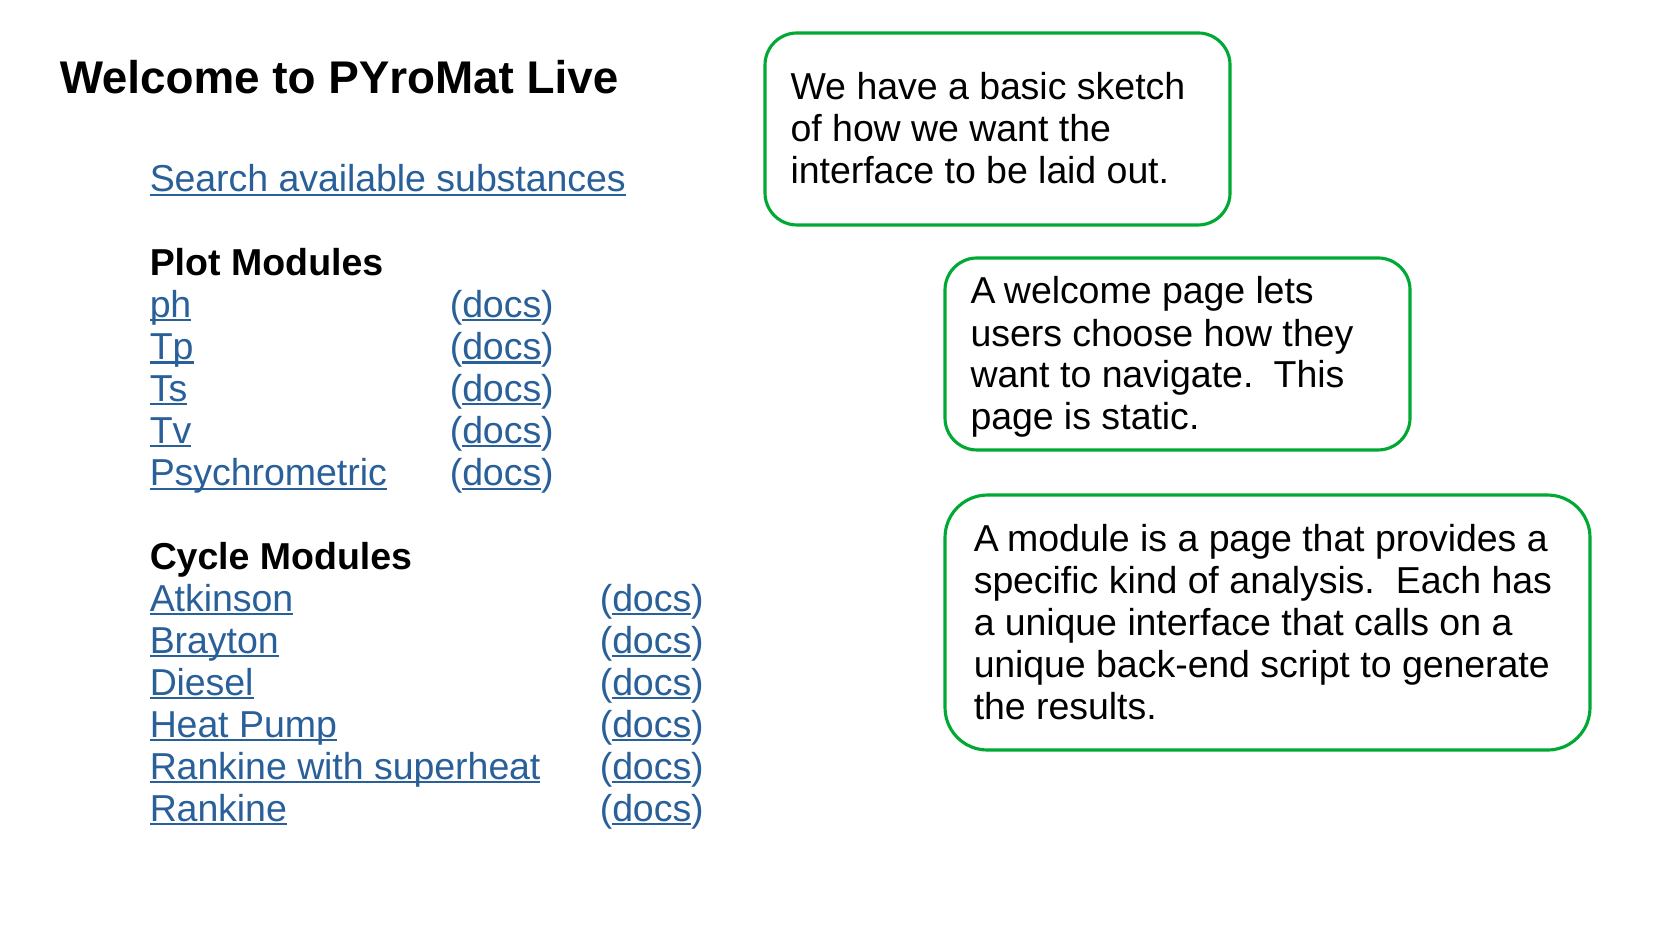

We have a basic sketch of how we want the interface to be laid out.
Welcome to PYroMat Live
Search available substances
Plot Modules
ph				(docs)
Tp				(docs)
Ts 				(docs)
Tv				(docs)
Psychrometric	(docs)
Cycle Modules
Atkinson					(docs)
Brayton					(docs)
Diesel					(docs)
Heat Pump				(docs)
Rankine with superheat 	(docs)
Rankine					(docs)
A welcome page lets users choose how they want to navigate. This page is static.
A module is a page that provides a specific kind of analysis. Each has a unique interface that calls on a unique back-end script to generate the results.